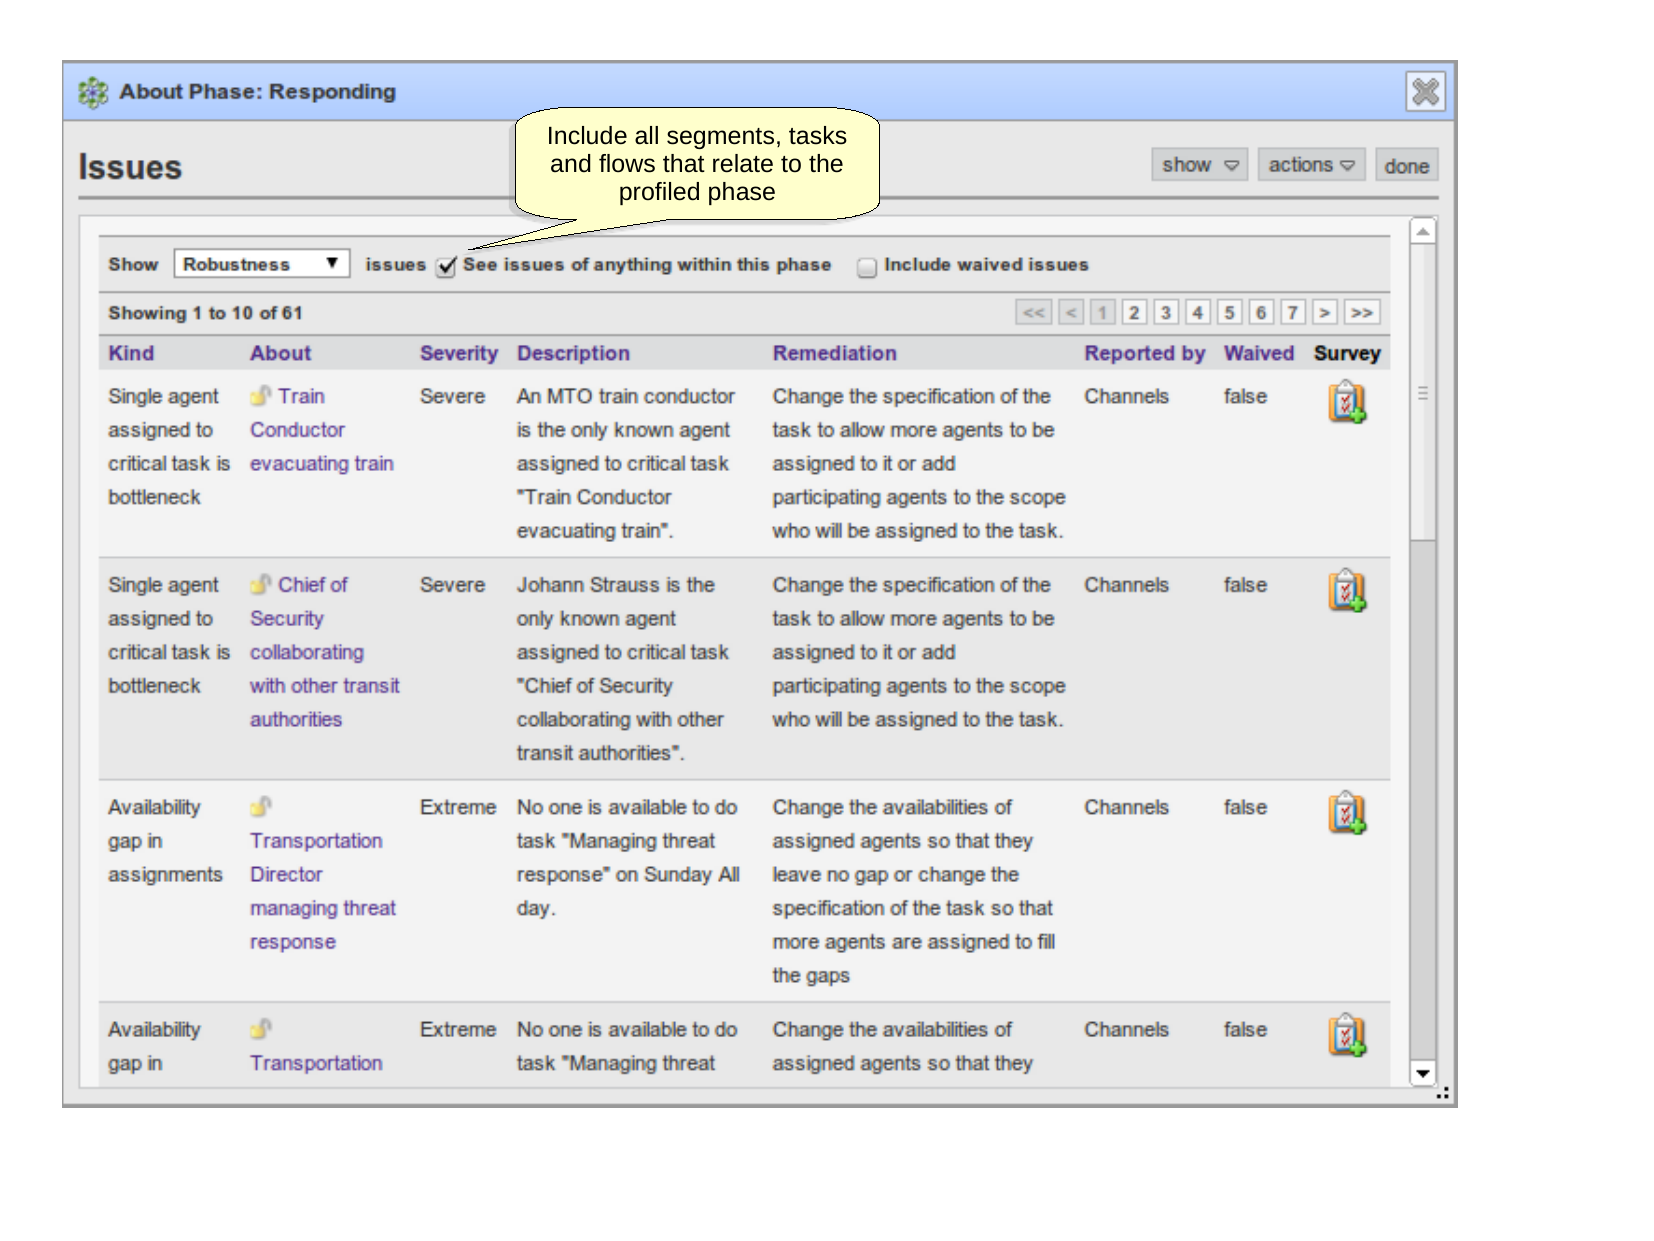

Include all segments, tasks and flows that relate to the profiled phase